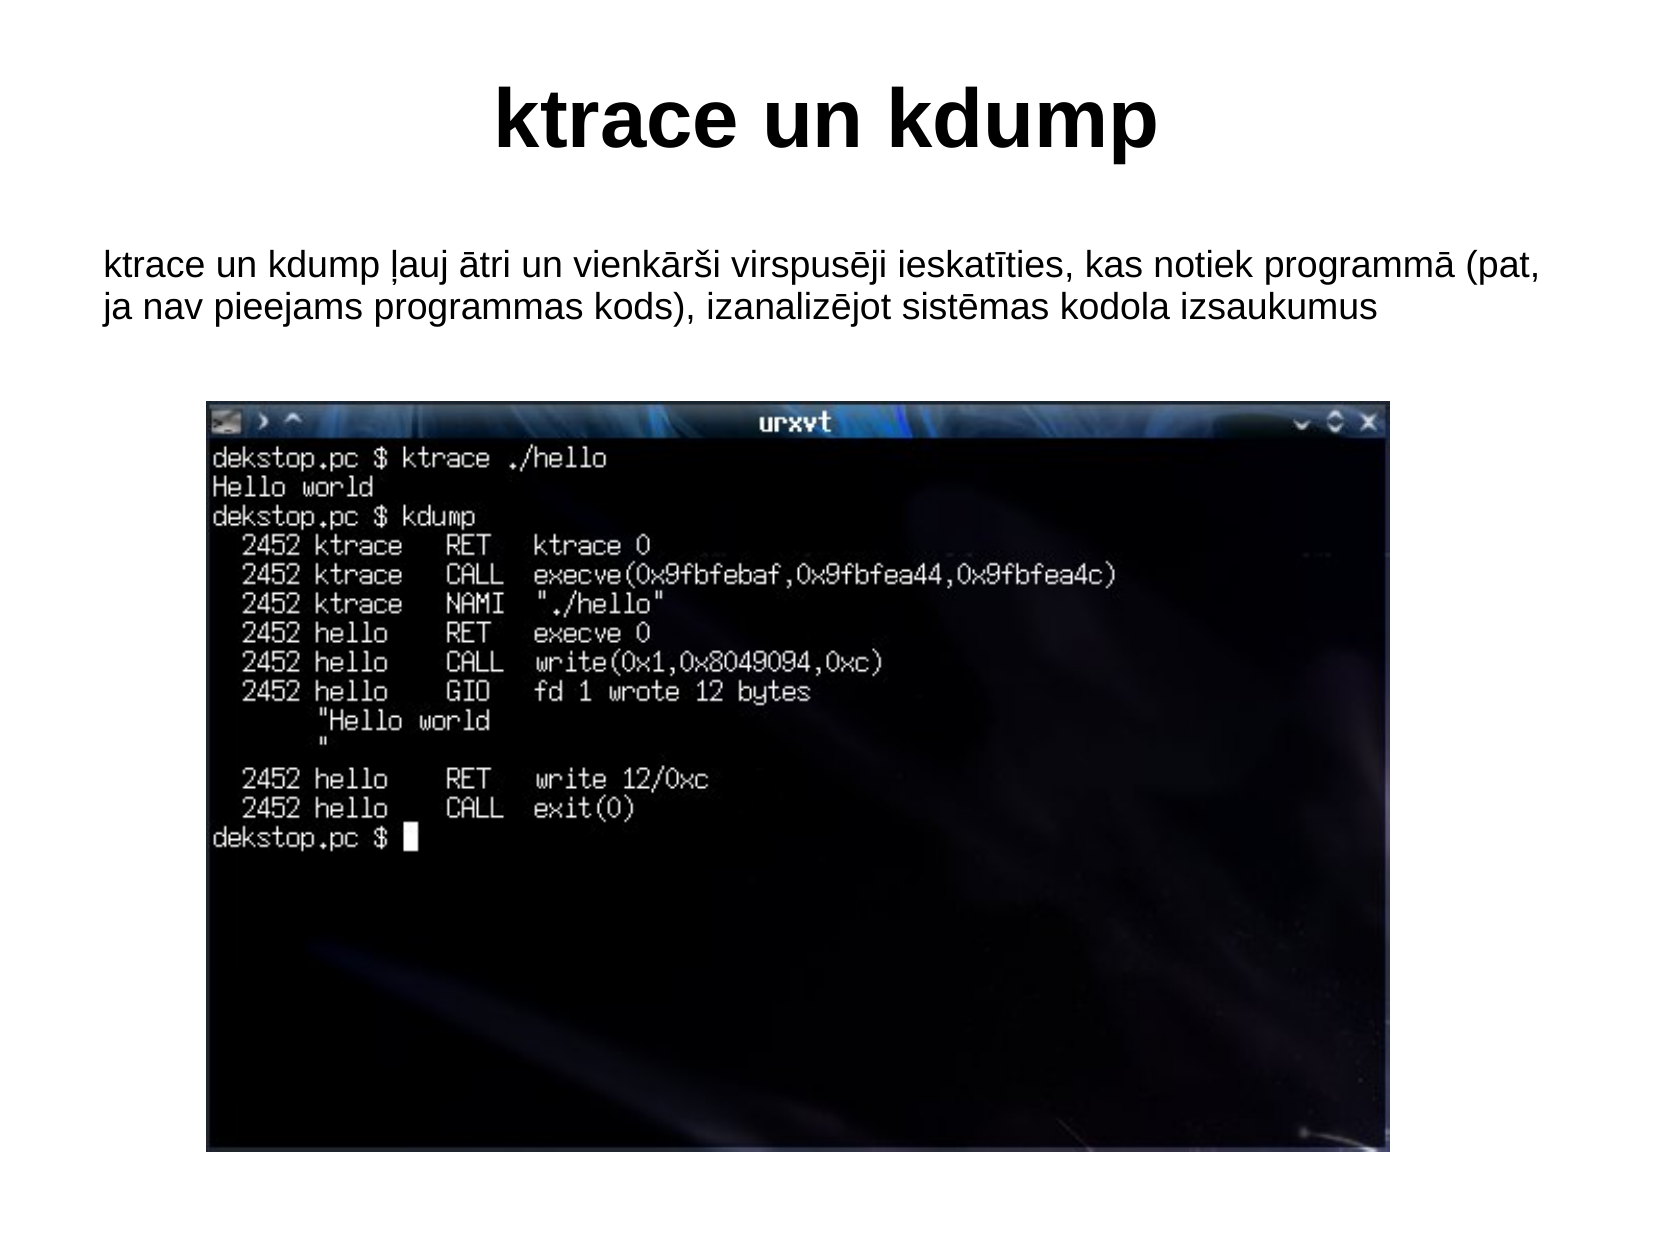

ktrace un kdump
ktrace un kdump ļauj ātri un vienkārši virspusēji ieskatīties, kas notiek programmā (pat, ja nav pieejams programmas kods), izanalizējot sistēmas kodola izsaukumus